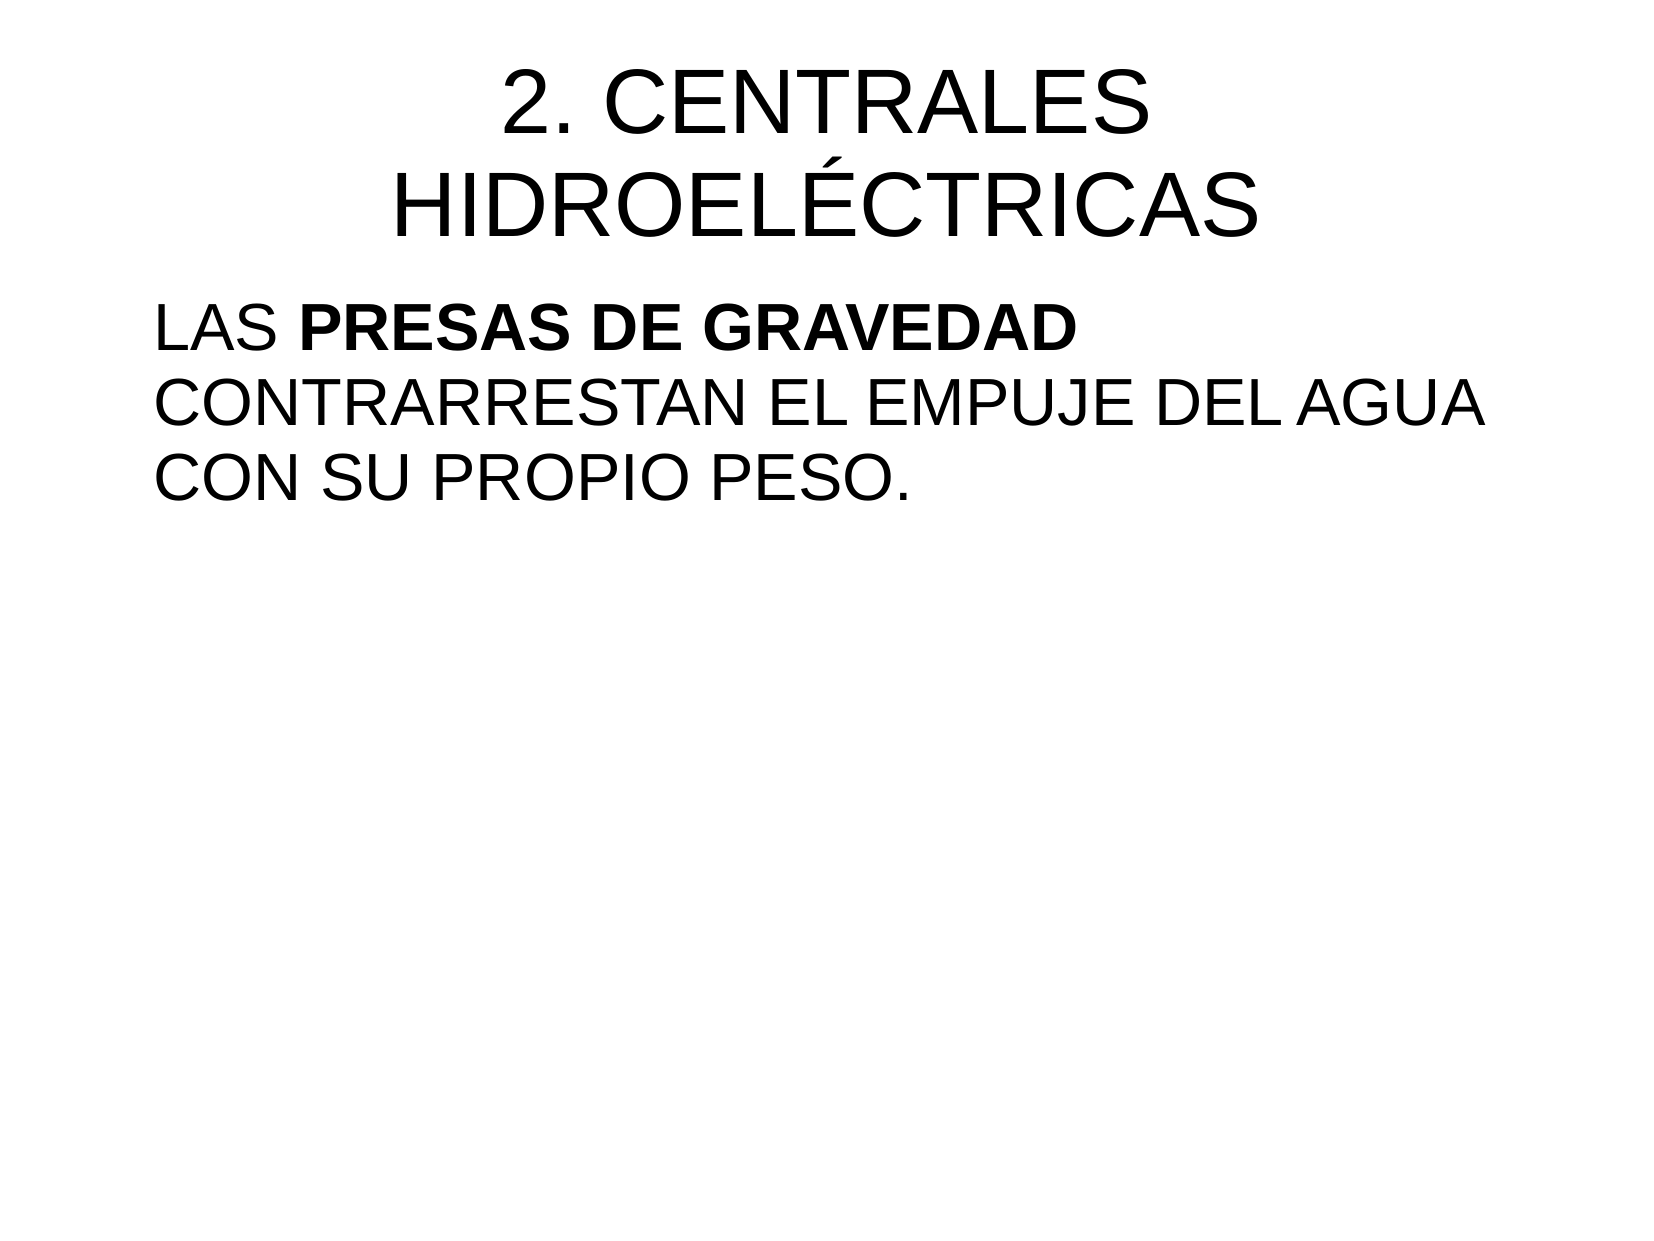

# 2. CENTRALES HIDROELÉCTRICAS
LAS PRESAS DE GRAVEDAD CONTRARRESTAN EL EMPUJE DEL AGUA CON SU PROPIO PESO.